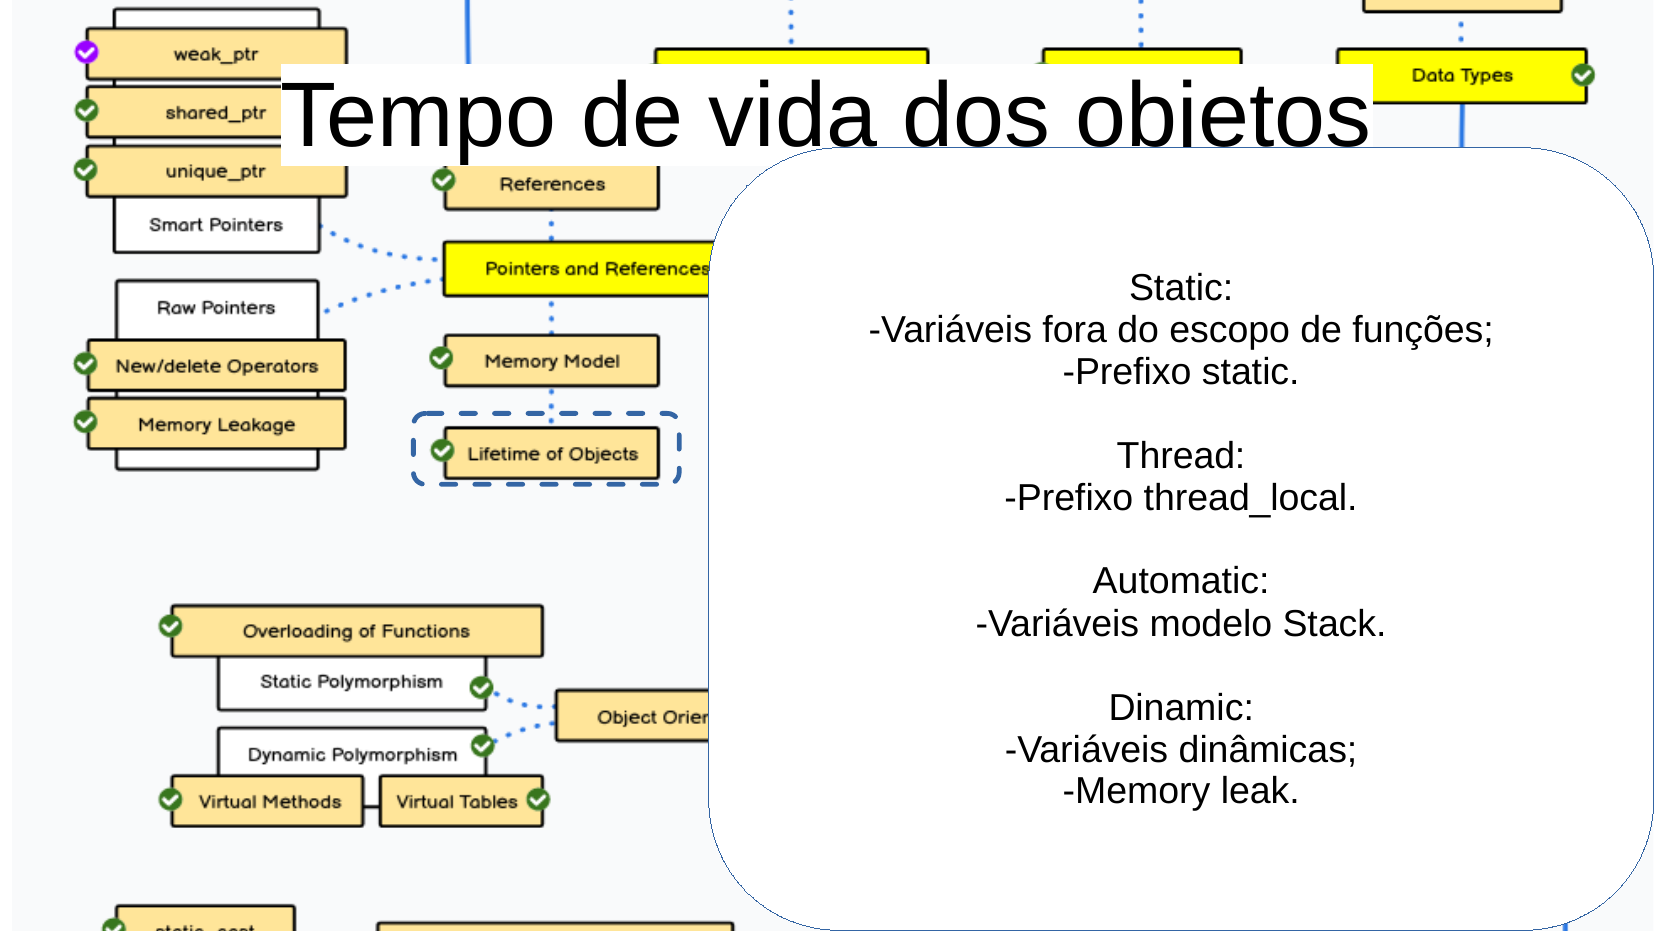

# Tempo de vida dos objetos
Static:
-Variáveis fora do escopo de funções;
-Prefixo static.
Thread:
-Prefixo thread_local.
Automatic:
-Variáveis modelo Stack.
Dinamic:
-Variáveis dinâmicas;
-Memory leak.